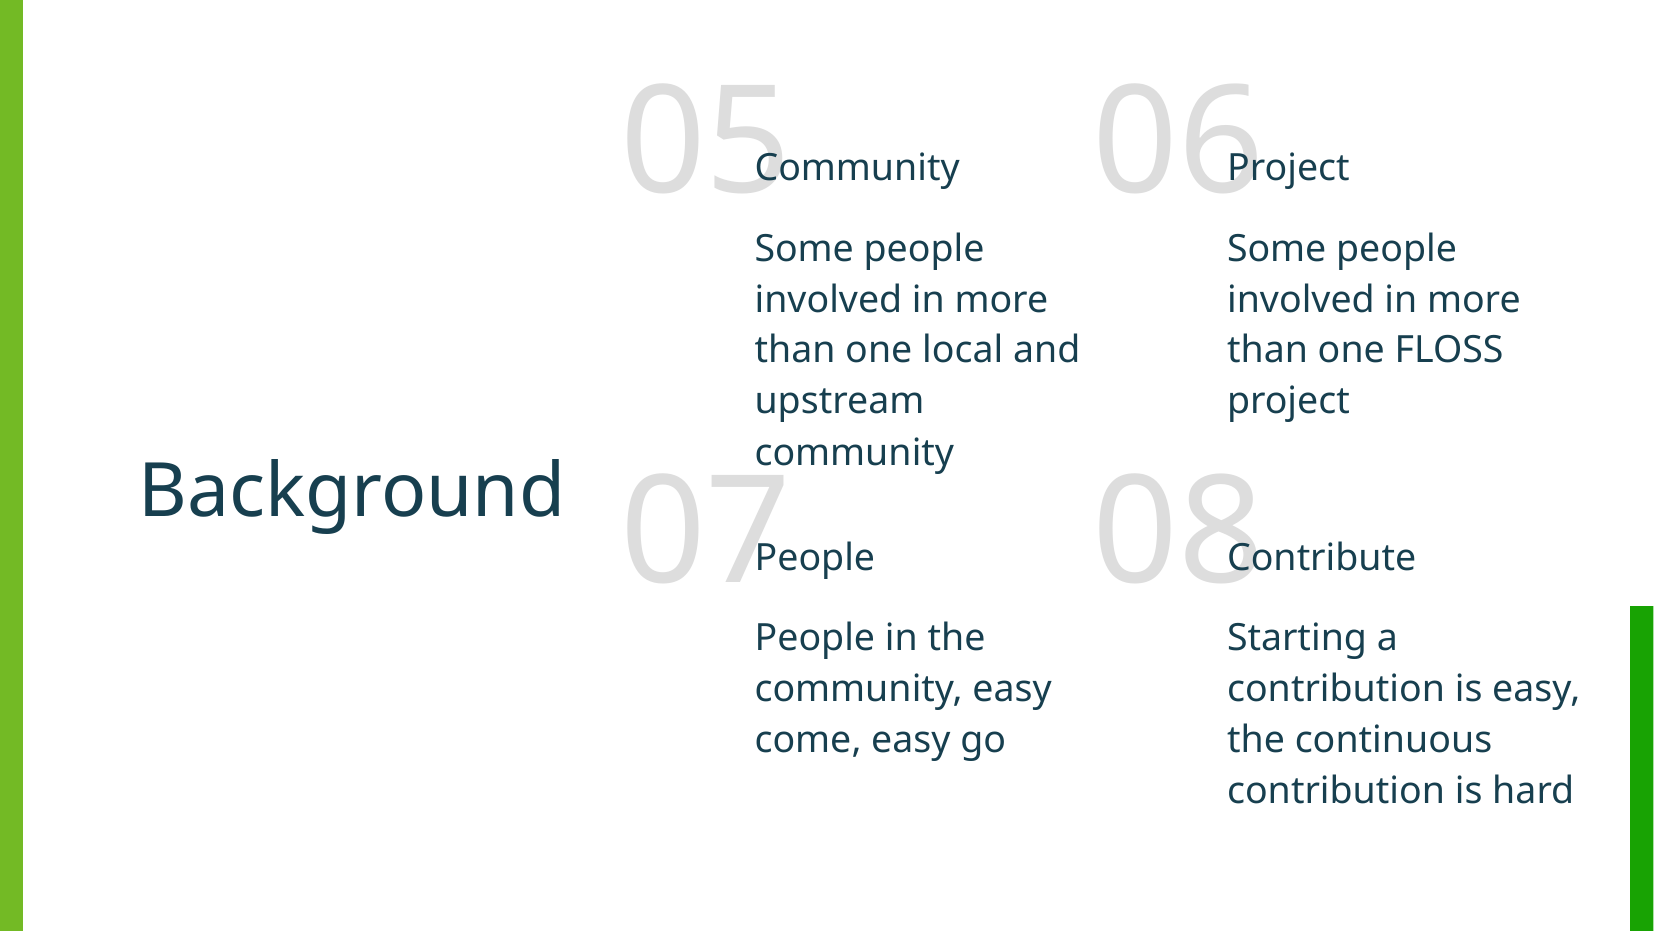

05
06
Community
Some people involved in more than one local and upstream community
Project
Some people involved in more than one FLOSS project
Background
# 07
08
People
People in the community, easy come, easy go
Contribute
Starting a contribution is easy, the continuous contribution is hard